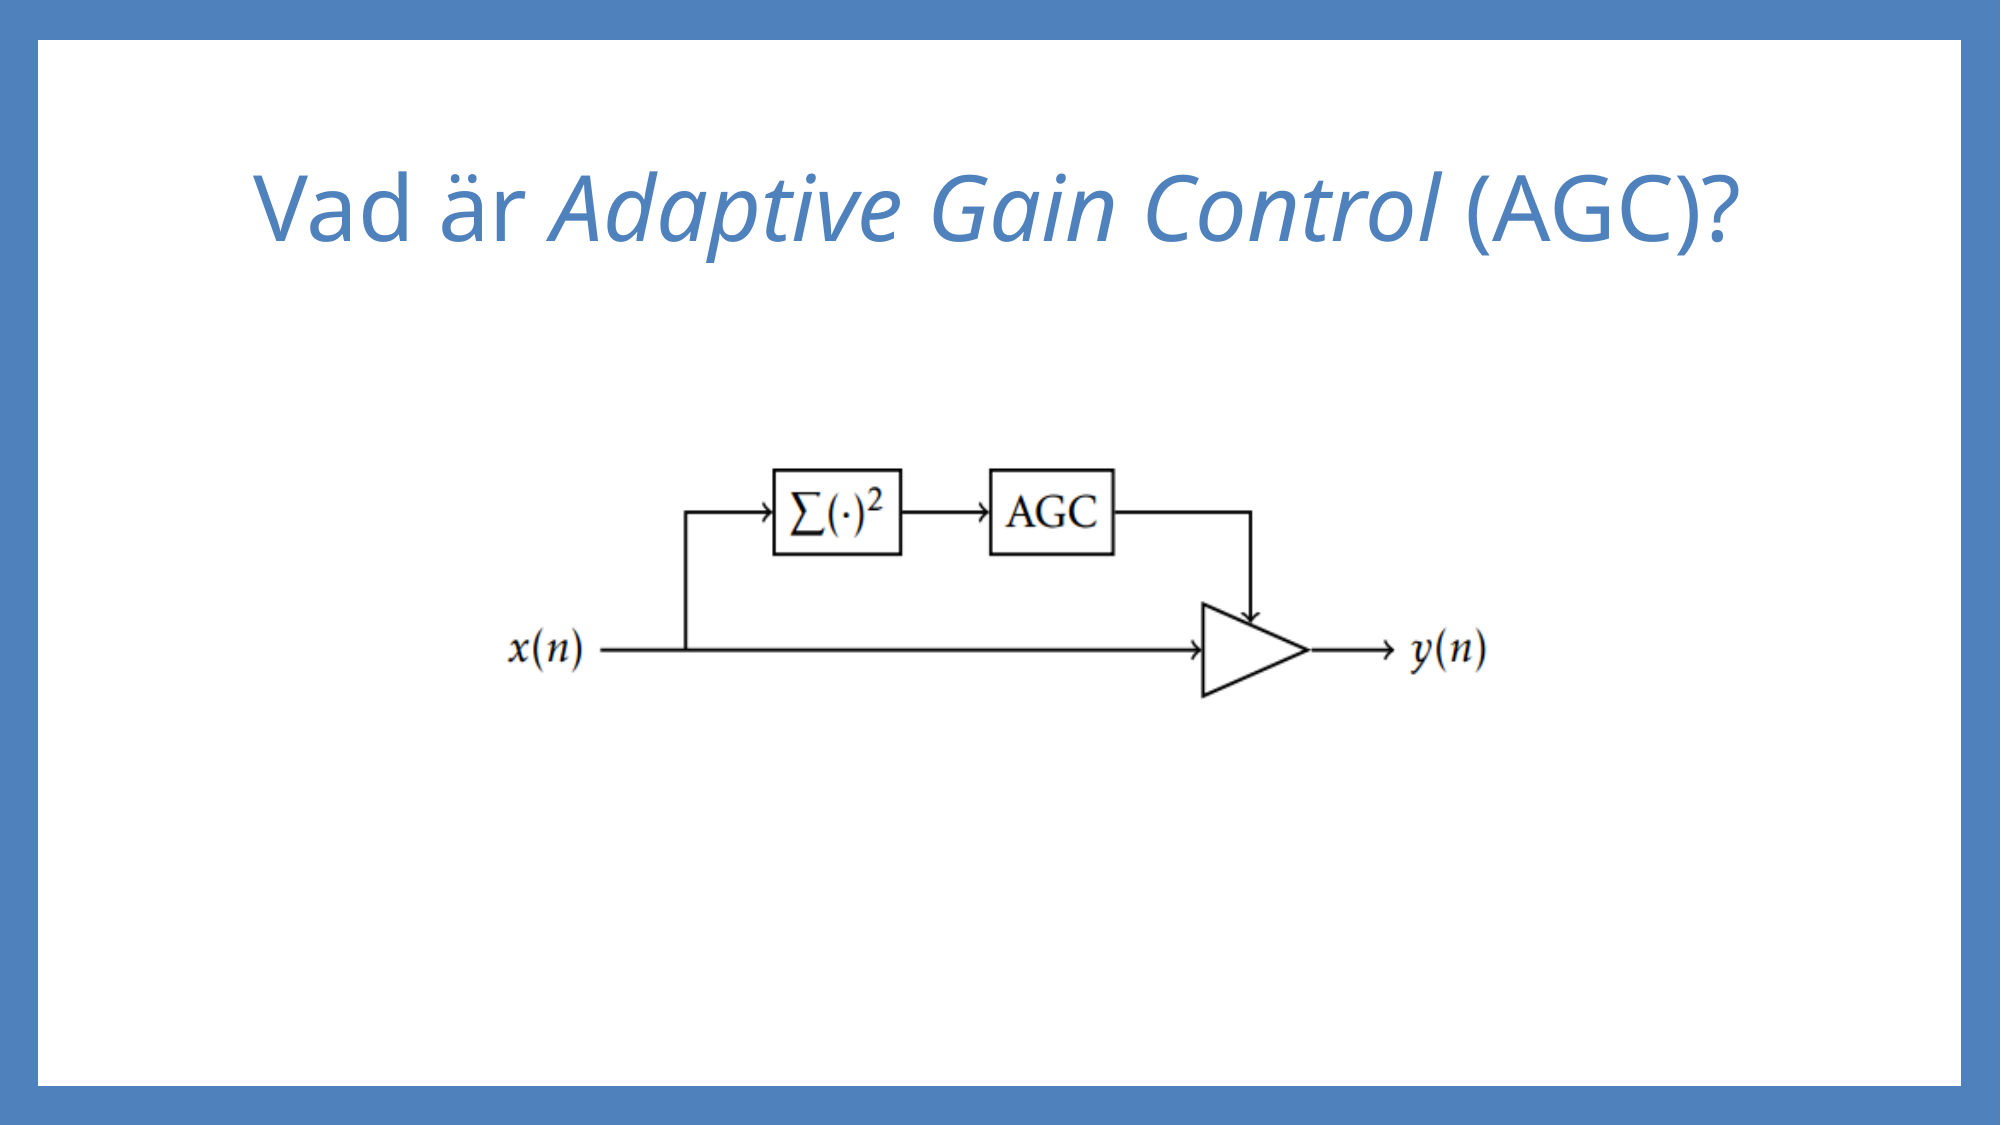

# Vad är Adaptive Gain Control (AGC)?